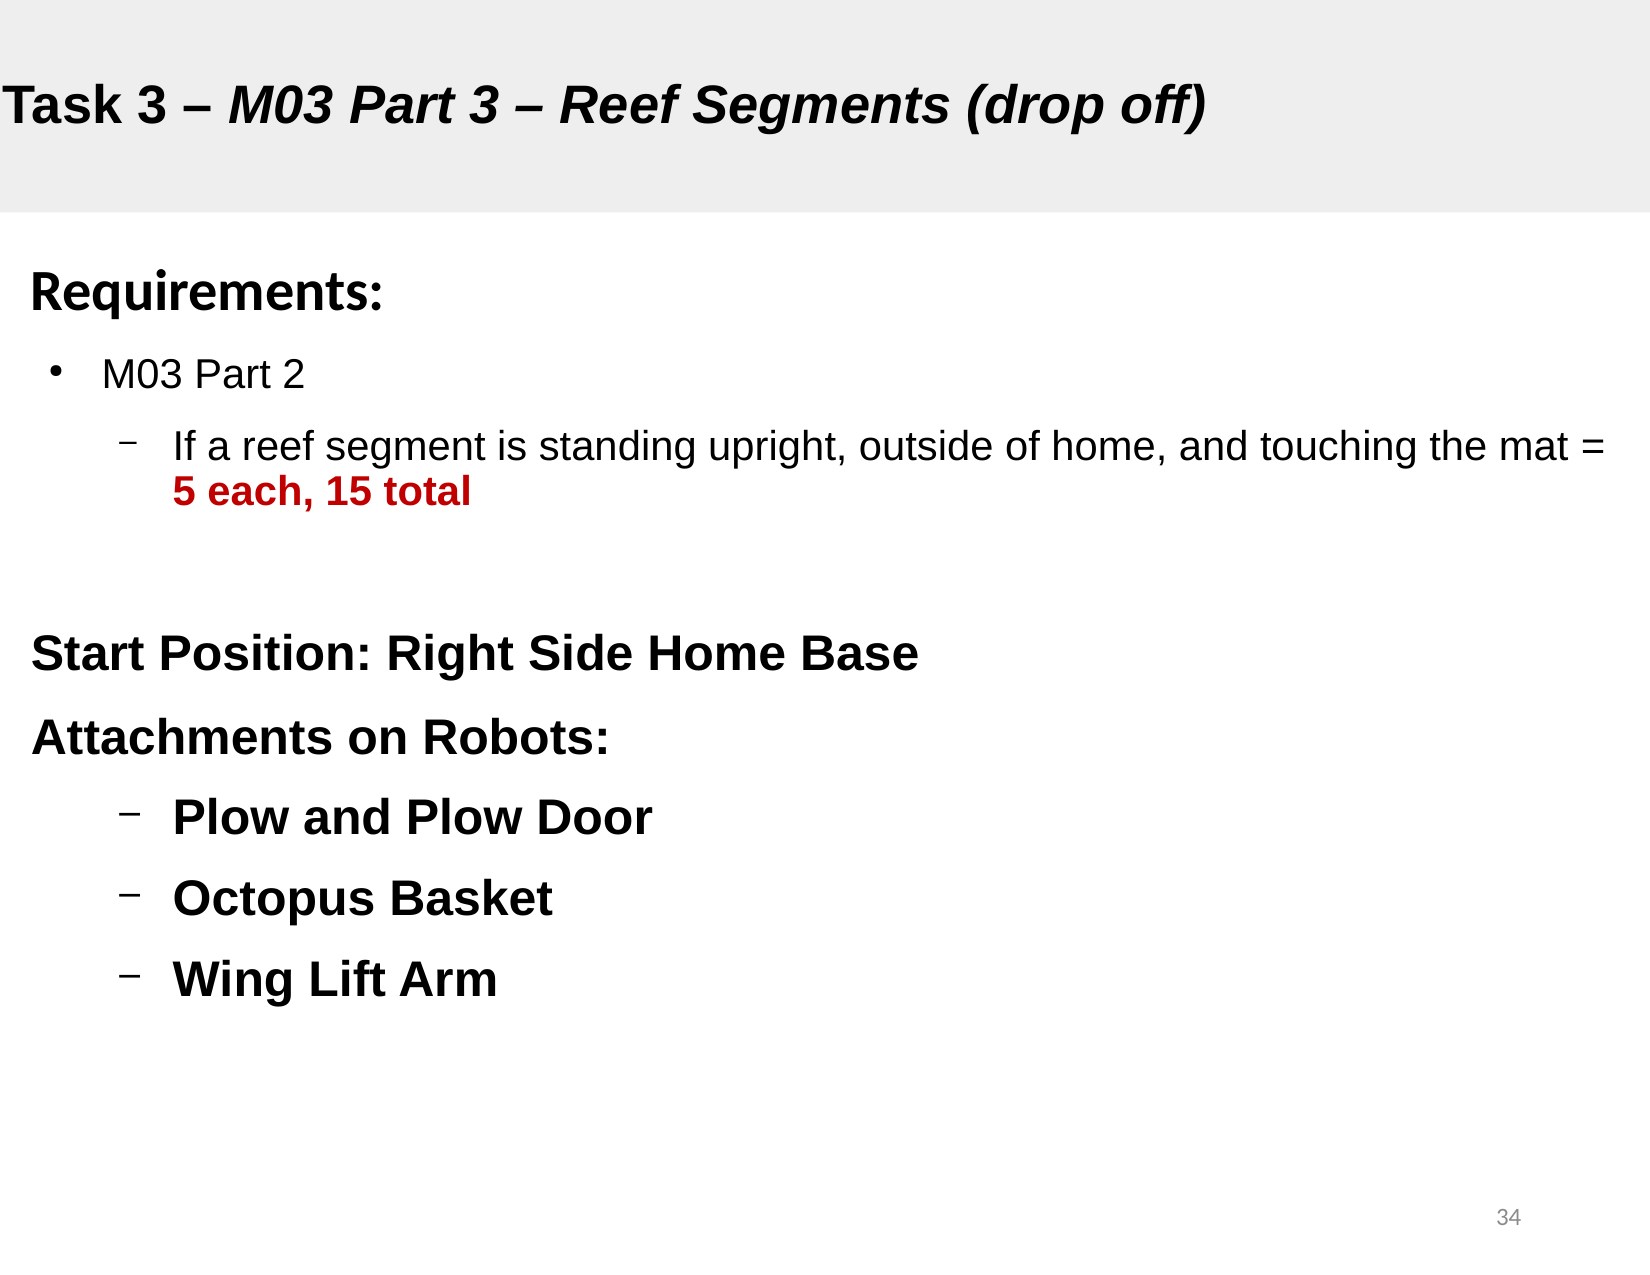

# Task 3 – M03 Part 3 – Reef Segments (drop off)
Requirements:
M03 Part 2
If a reef segment is standing upright, outside of home, and touching the mat = 5 each, 15 total
Start Position: Right Side Home Base
Attachments on Robots:
Plow and Plow Door
Octopus Basket
Wing Lift Arm
34